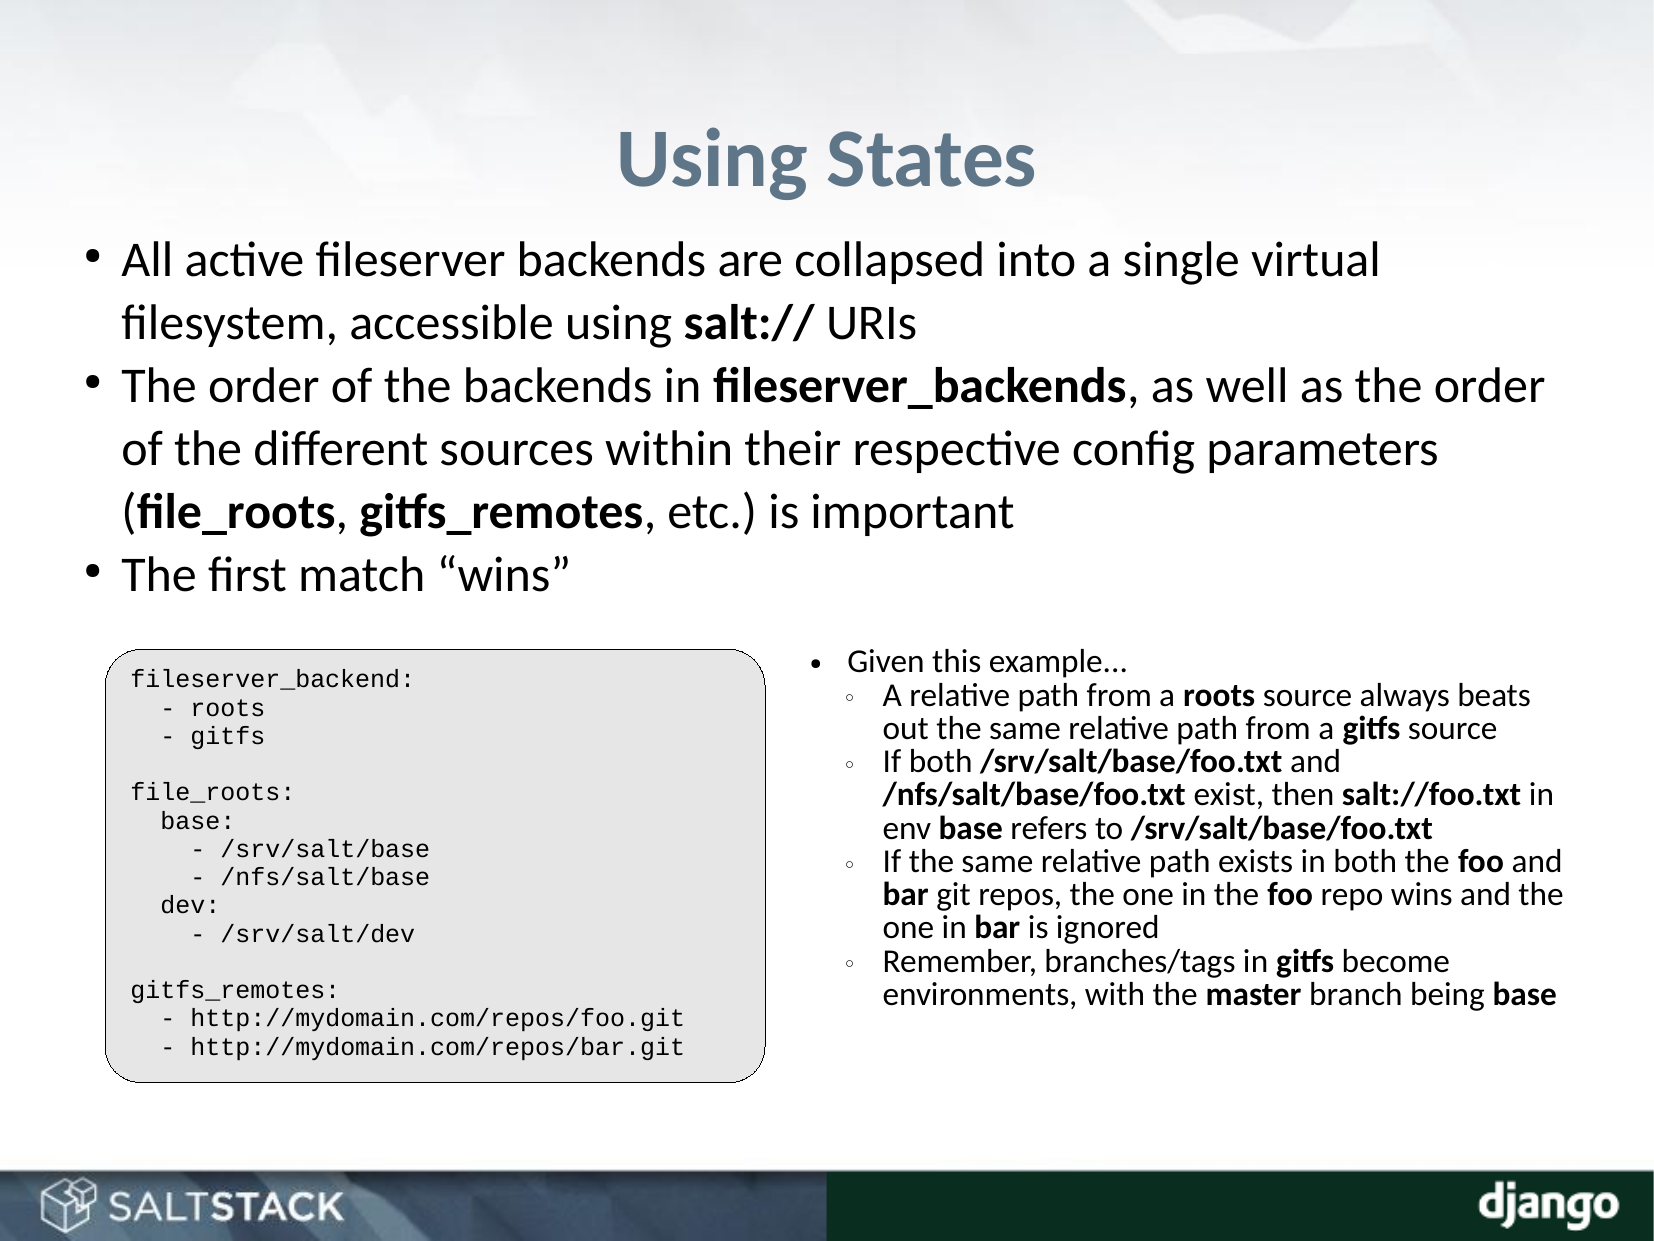

Using States
All active fileserver backends are collapsed into a single virtual filesystem, accessible using salt:// URIs
The order of the backends in fileserver_backends, as well as the order of the different sources within their respective config parameters (file_roots, gitfs_remotes, etc.) is important
The first match “wins”
Given this example...
A relative path from a roots source always beats out the same relative path from a gitfs source
If both /srv/salt/base/foo.txt and /nfs/salt/base/foo.txt exist, then salt://foo.txt in env base refers to /srv/salt/base/foo.txt
If the same relative path exists in both the foo and bar git repos, the one in the foo repo wins and the one in bar is ignored
Remember, branches/tags in gitfs become environments, with the master branch being base
fileserver_backend:
 - roots
 - gitfs
file_roots:
 base:
 - /srv/salt/base
 - /nfs/salt/base
 dev:
 - /srv/salt/dev
gitfs_remotes:
 - http://mydomain.com/repos/foo.git
 - http://mydomain.com/repos/bar.git